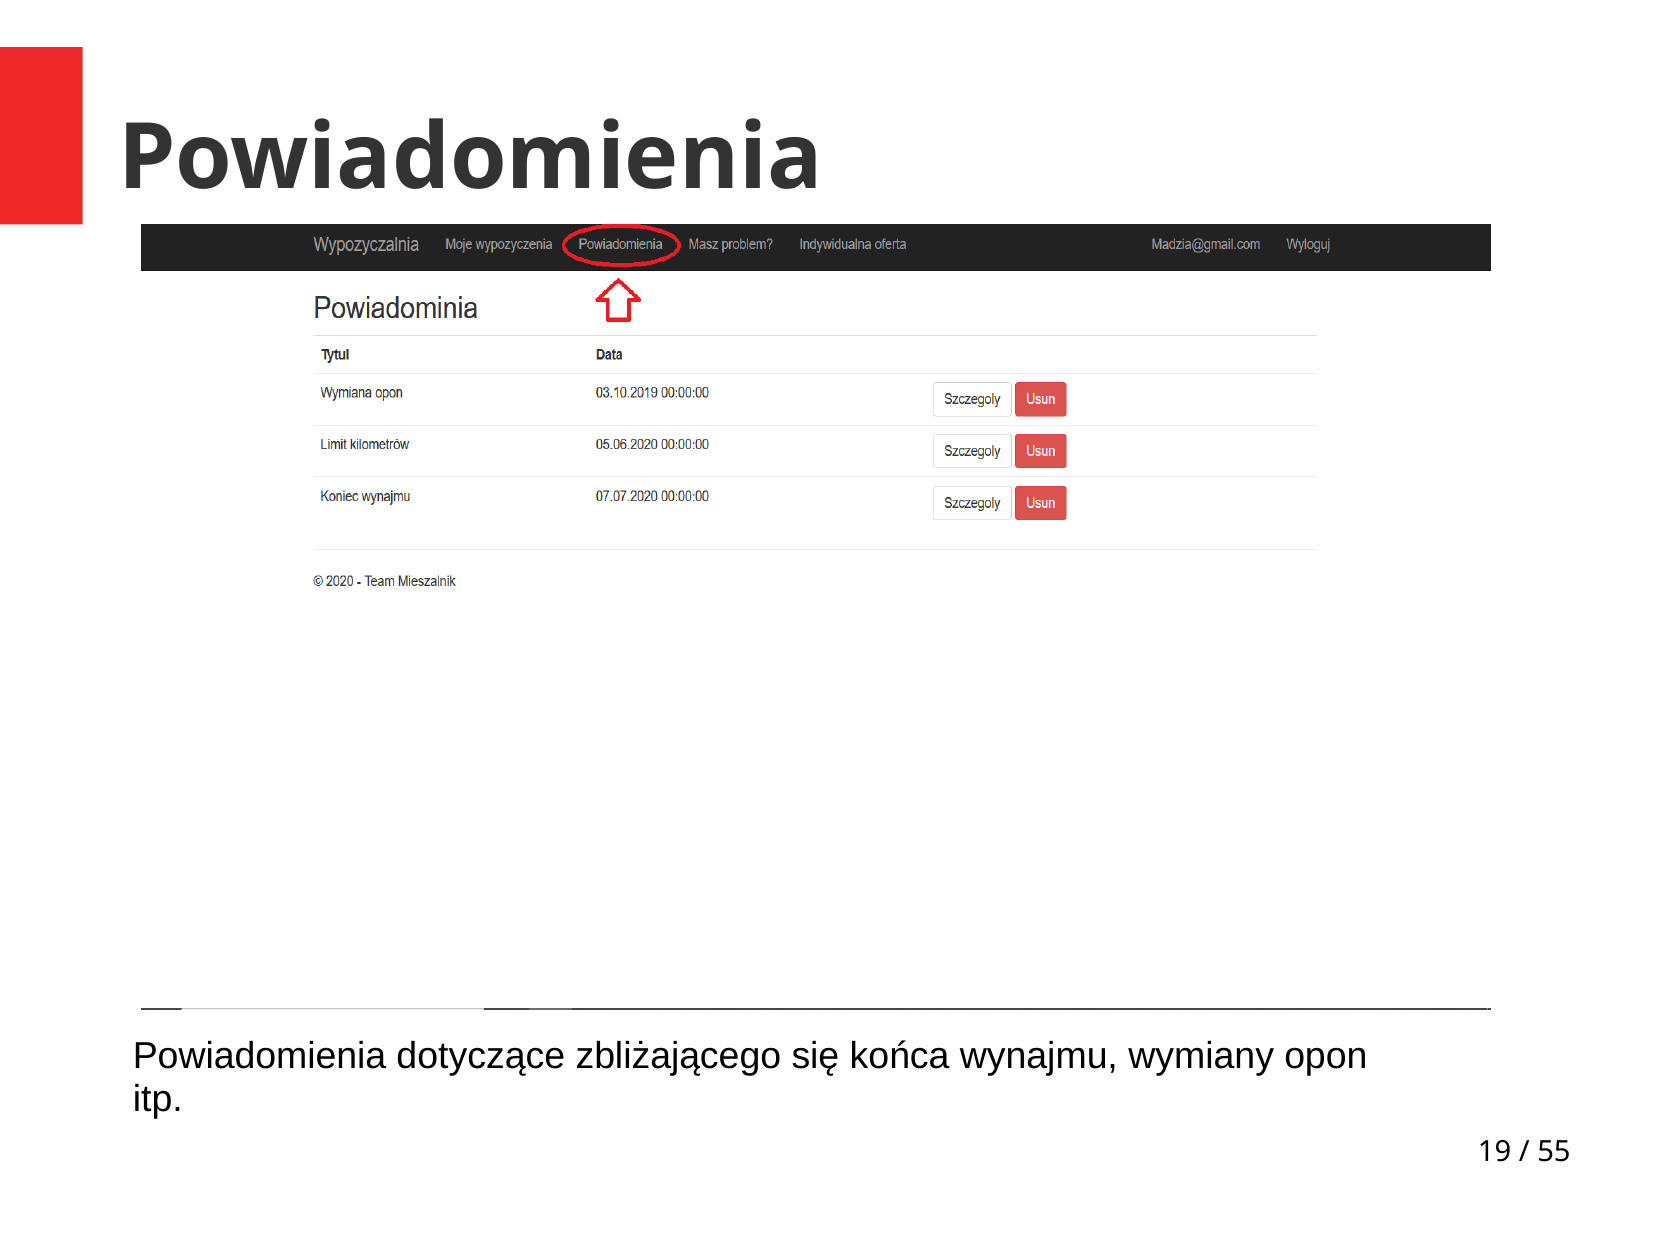

# Powiadomienia
Powiadomienia dotyczące zbliżającego się końca wynajmu, wymiany opon itp.
19